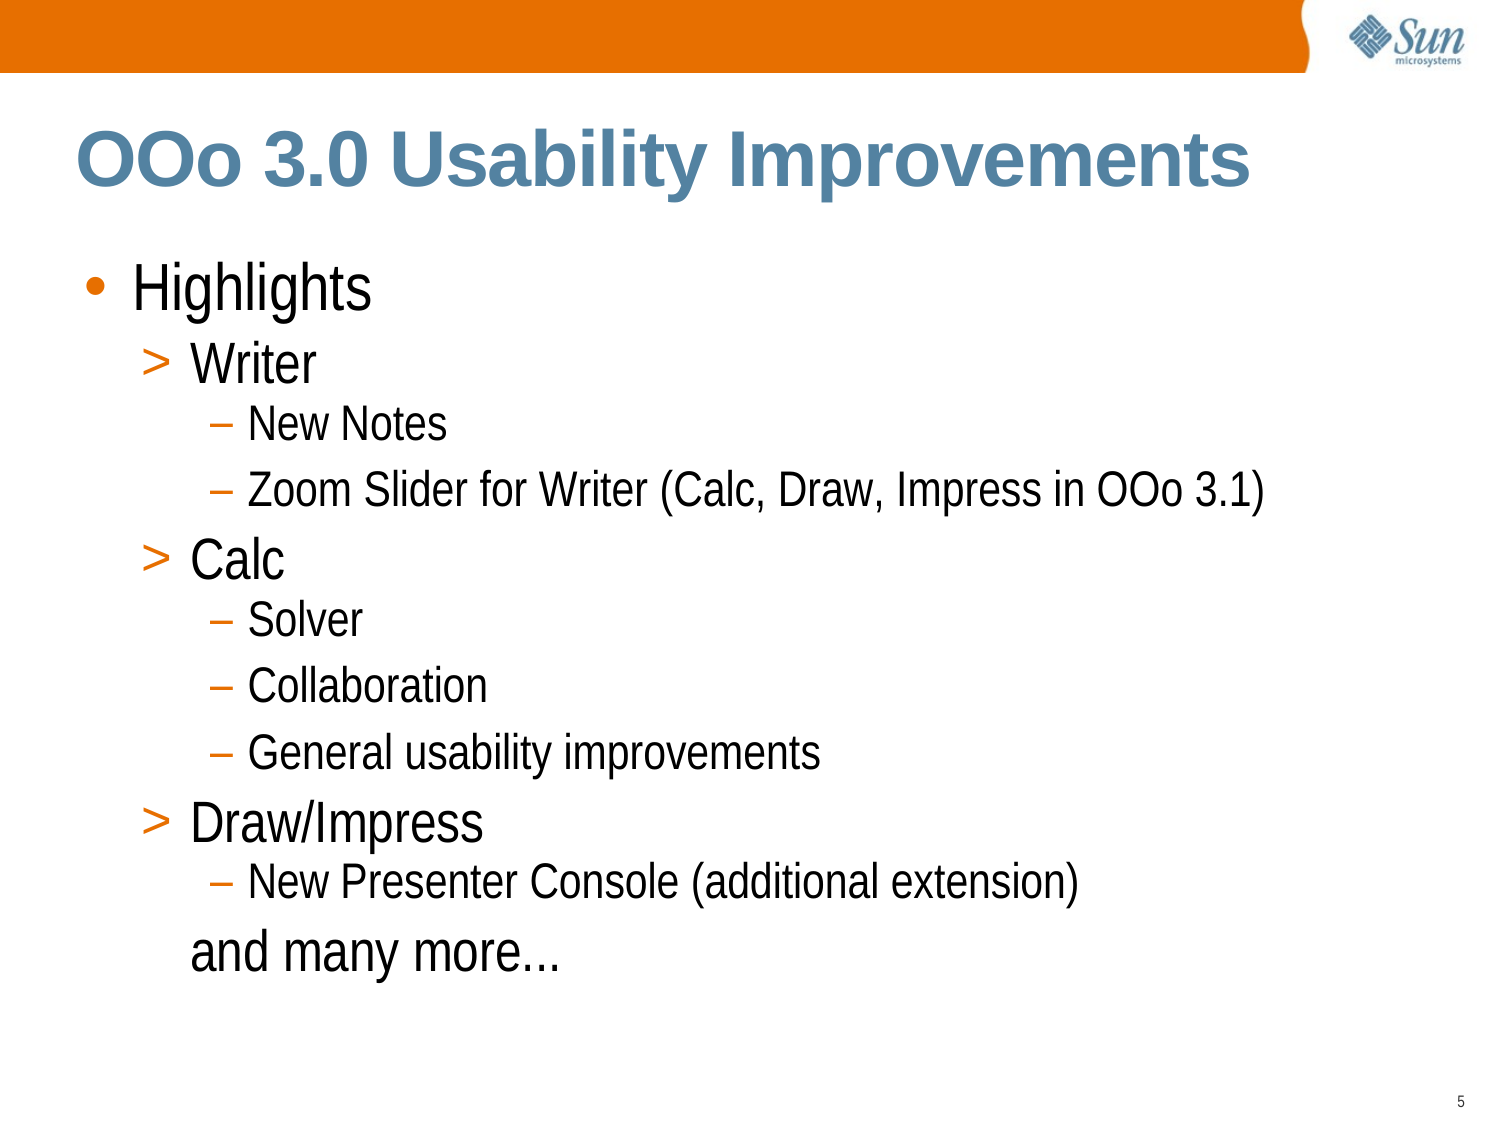

# OOo 3.0 Usability Improvements
Highlights
Writer
New Notes
Zoom Slider for Writer (Calc, Draw, Impress in OOo 3.1)
Calc
Solver
Collaboration
General usability improvements
Draw/Impress
New Presenter Console (additional extension)
and many more...